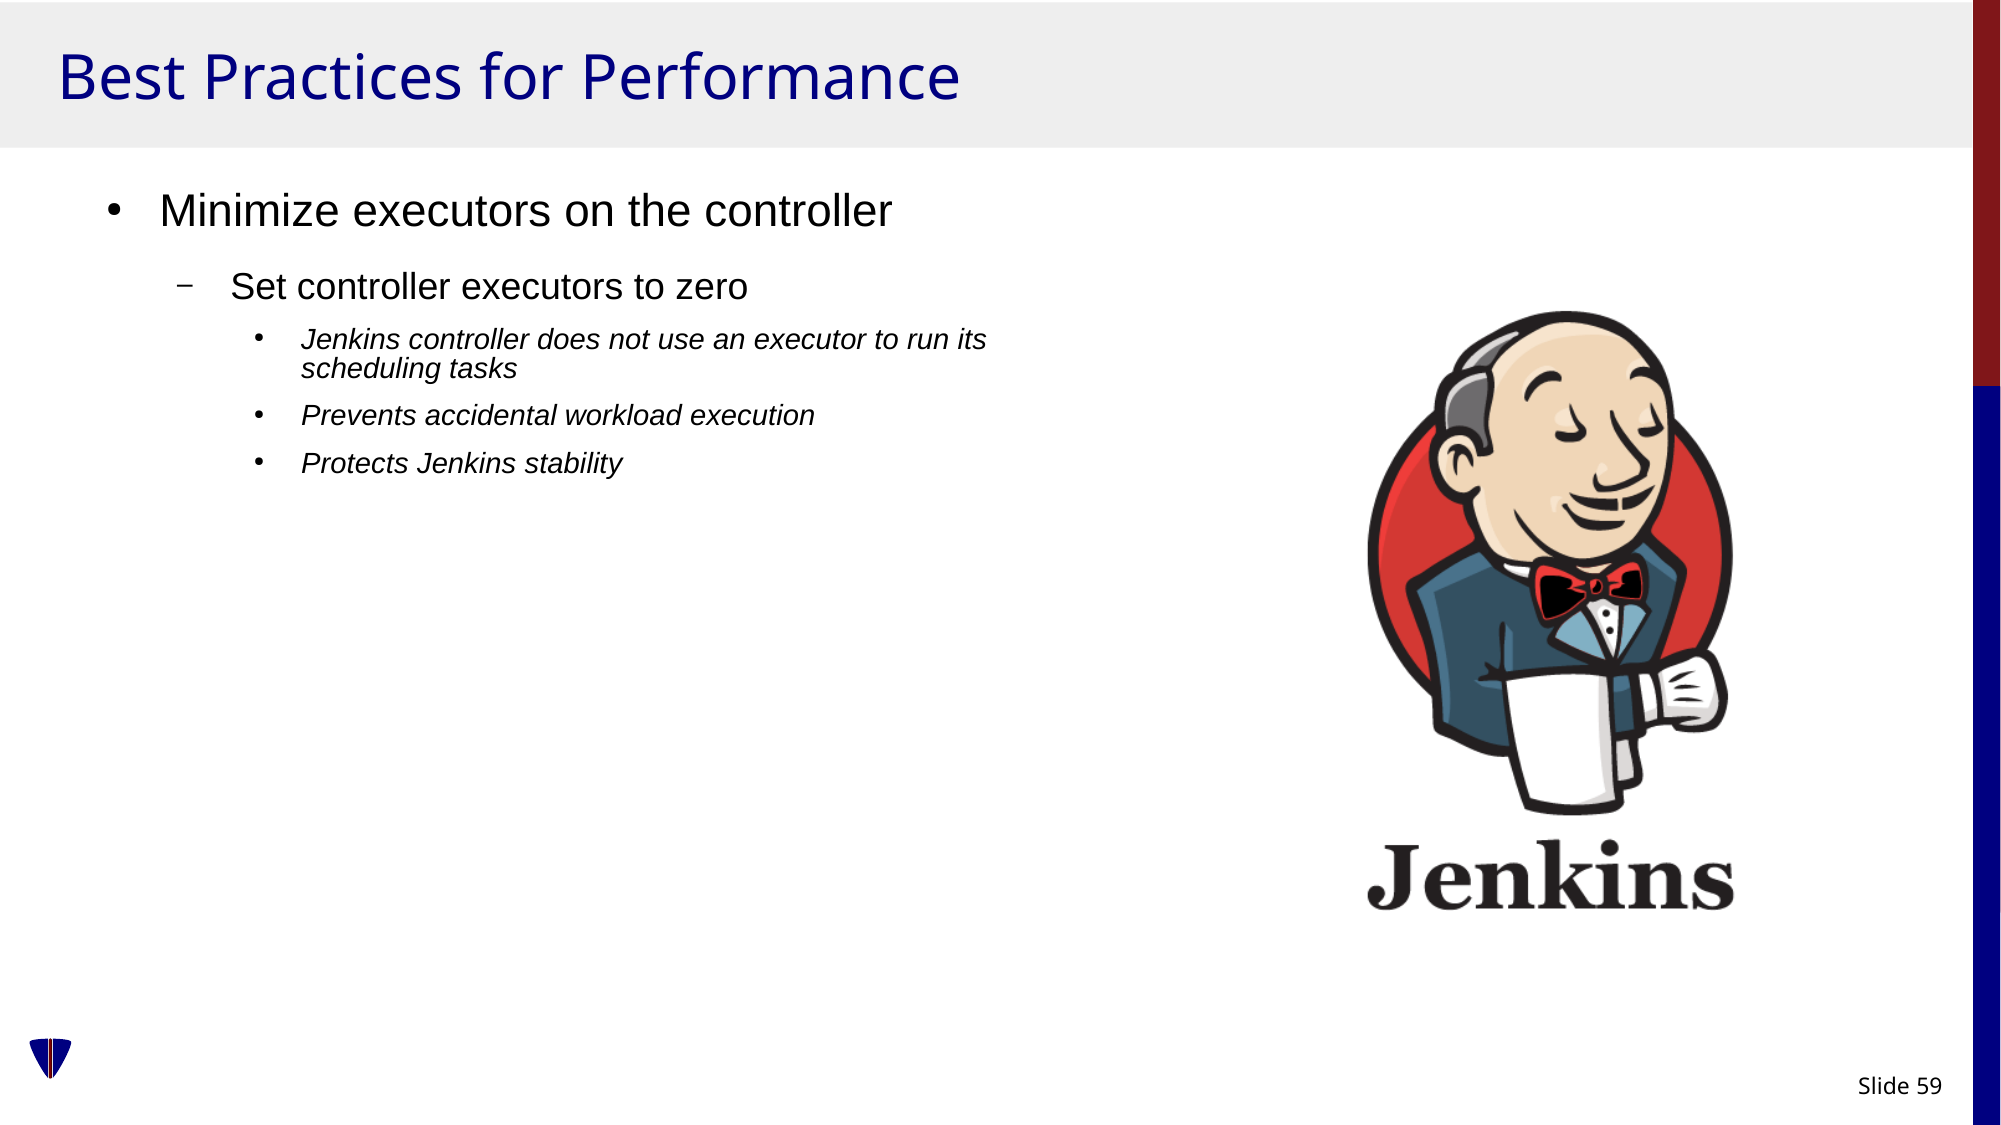

# Best Practices for Performance
Minimize executors on the controller
Set controller executors to zero
Jenkins controller does not use an executor to run its scheduling tasks
Prevents accidental workload execution
Protects Jenkins stability